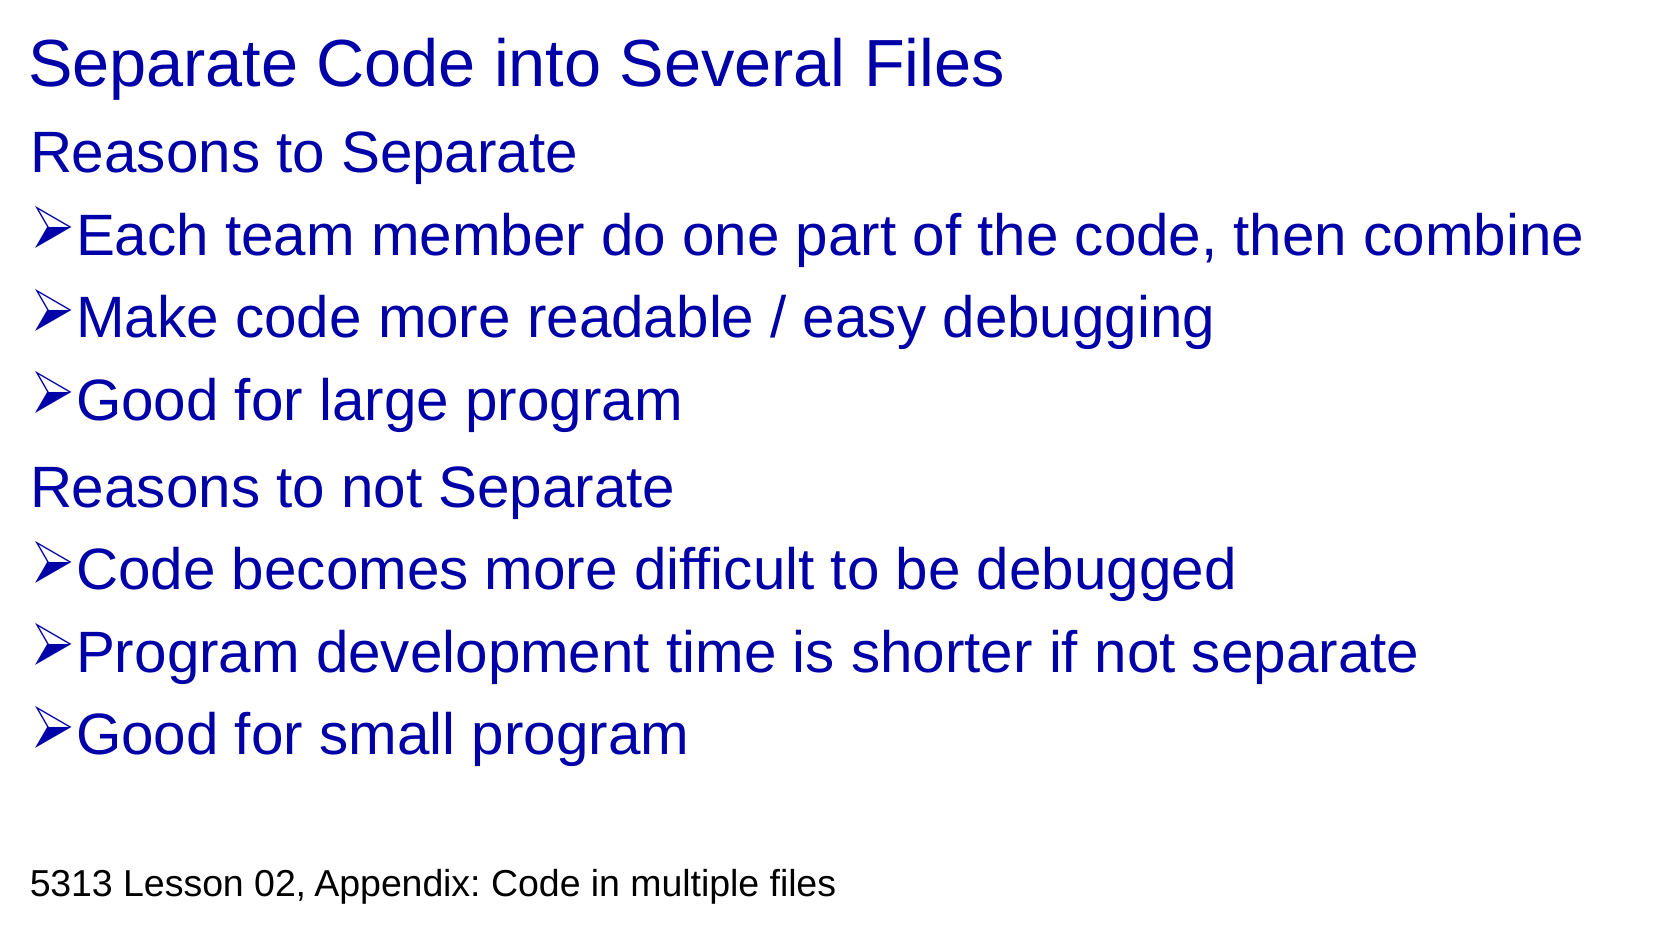

# Separate Code into Several Files
Reasons to Separate
Each team member do one part of the code, then combine
Make code more readable / easy debugging
Good for large program
Reasons to not Separate
Code becomes more difficult to be debugged
Program development time is shorter if not separate
Good for small program
5313 Lesson 02, Appendix: Code in multiple files